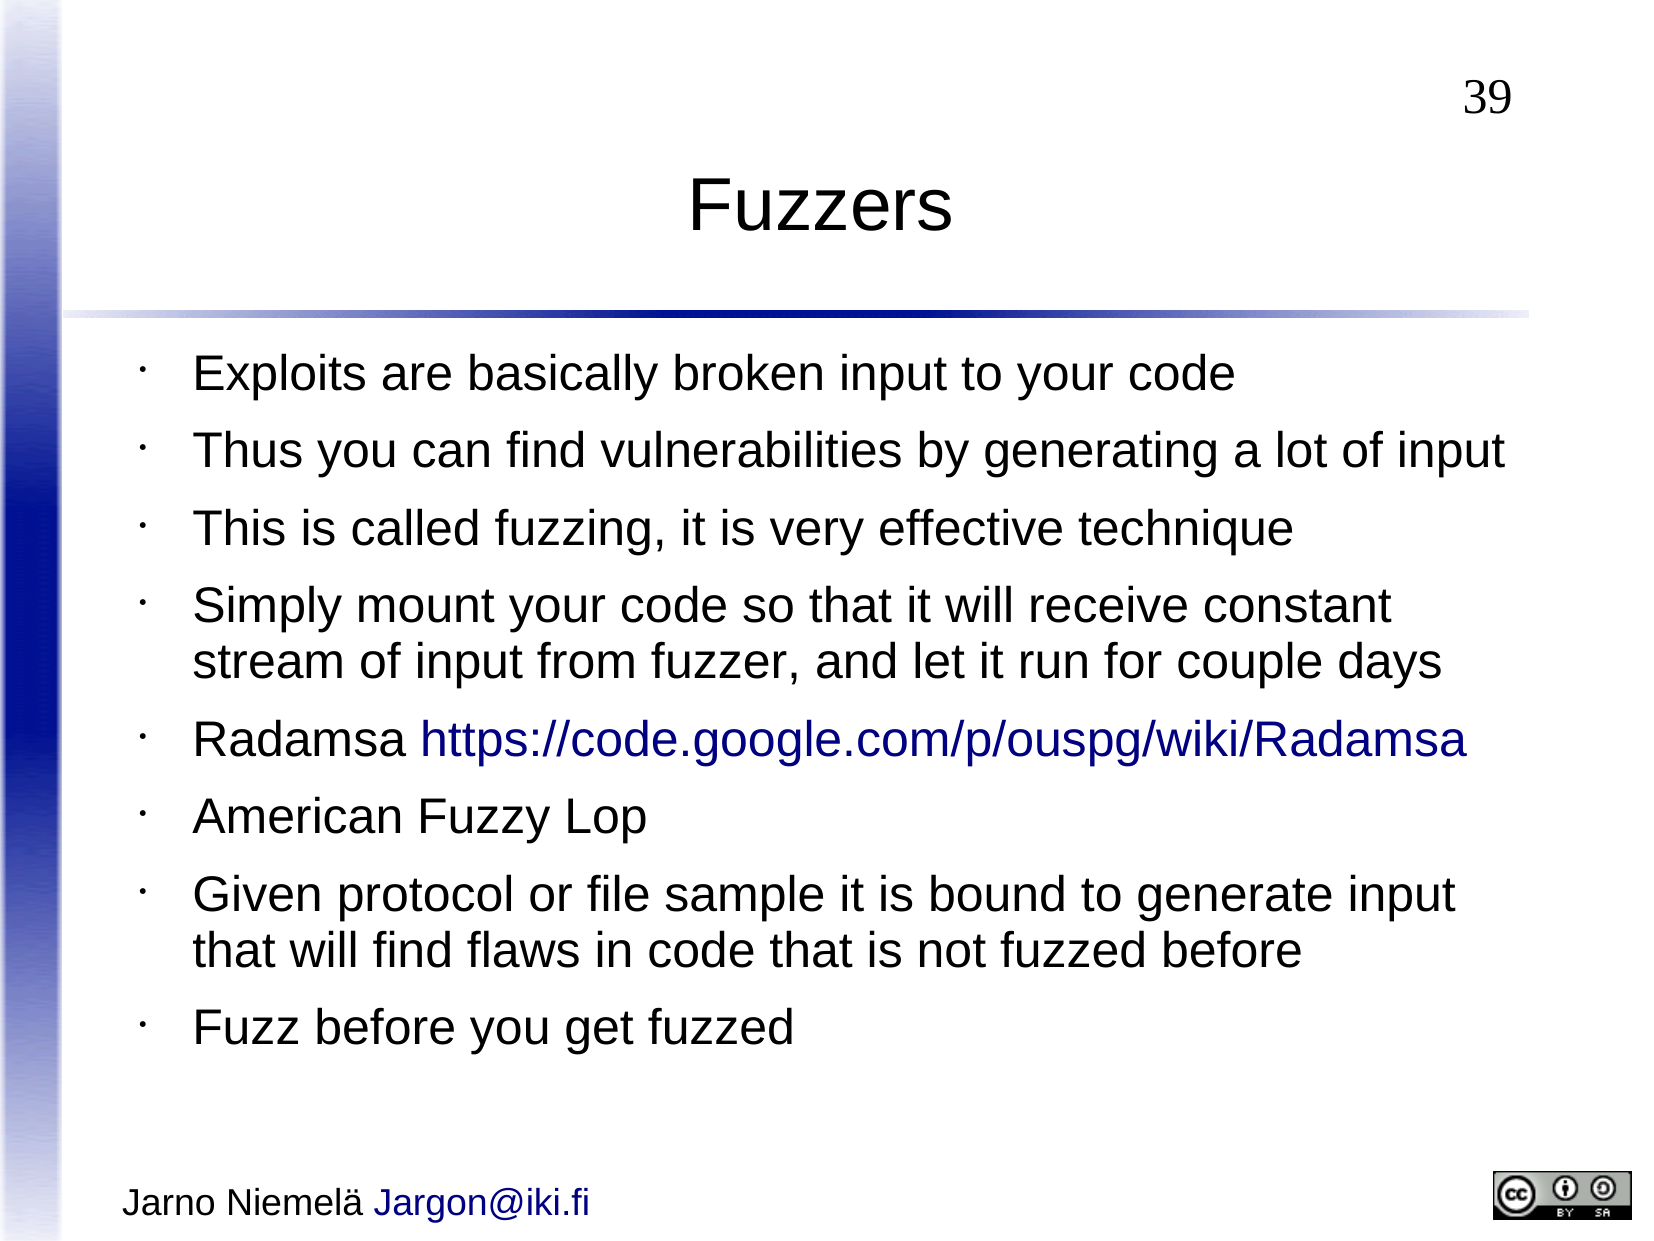

# Fuzzers
Exploits are basically broken input to your code
Thus you can find vulnerabilities by generating a lot of input
This is called fuzzing, it is very effective technique
Simply mount your code so that it will receive constant stream of input from fuzzer, and let it run for couple days
Radamsa https://code.google.com/p/ouspg/wiki/Radamsa
American Fuzzy Lop
Given protocol or file sample it is bound to generate input that will find flaws in code that is not fuzzed before
Fuzz before you get fuzzed